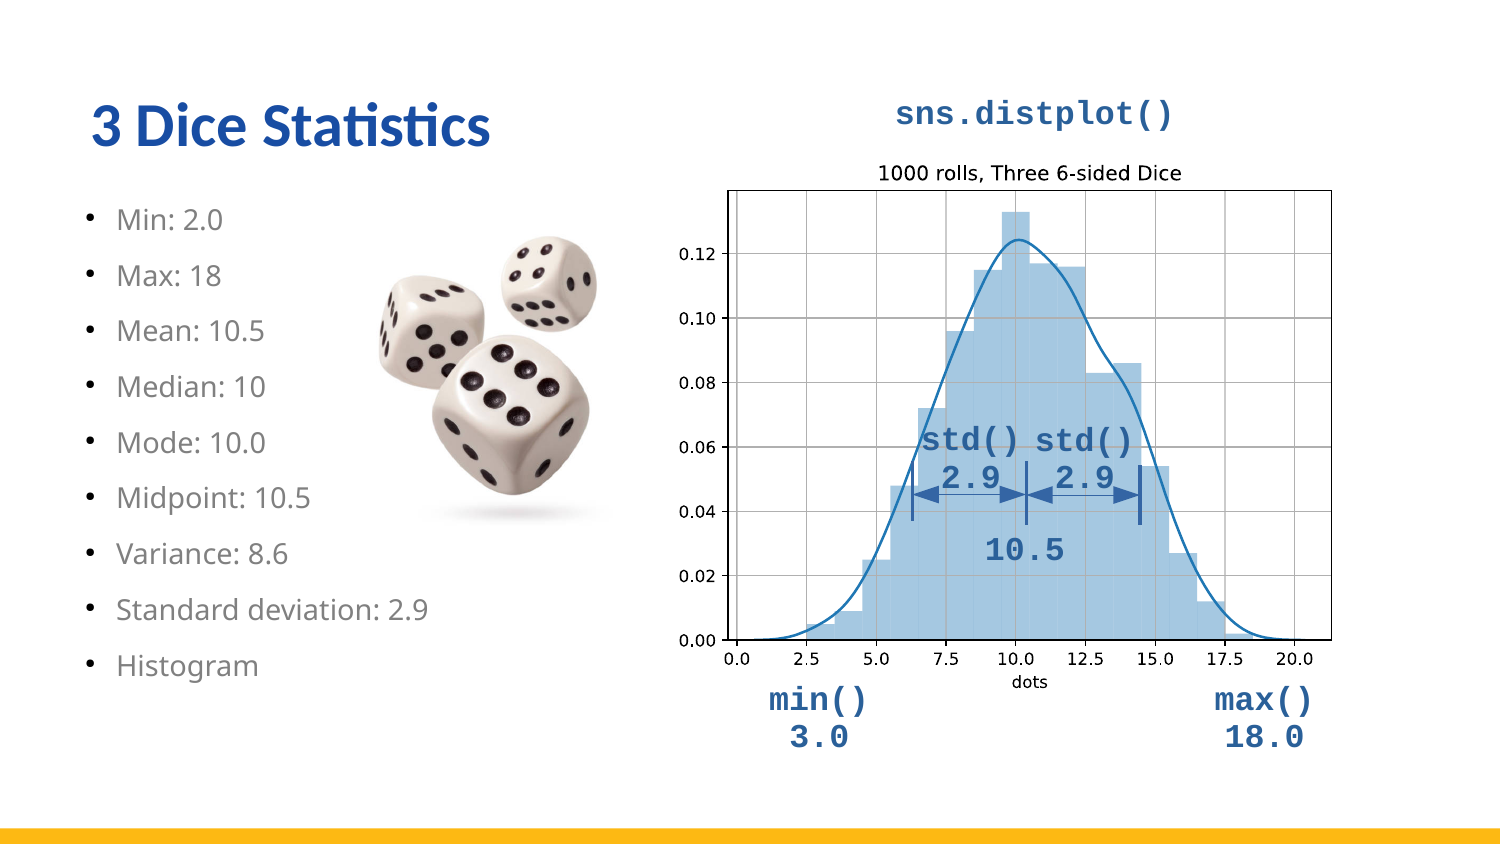

# 3 Dice Statistics
sns.distplot()
Min: 2.0
Max: 18
Mean: 10.5
Median: 10
Mode: 10.0
Midpoint: 10.5
Variance: 8.6
Standard deviation: 2.9
Histogram
std()
2.9
std()
2.9
10.5
min()
3.0
max()
18.0